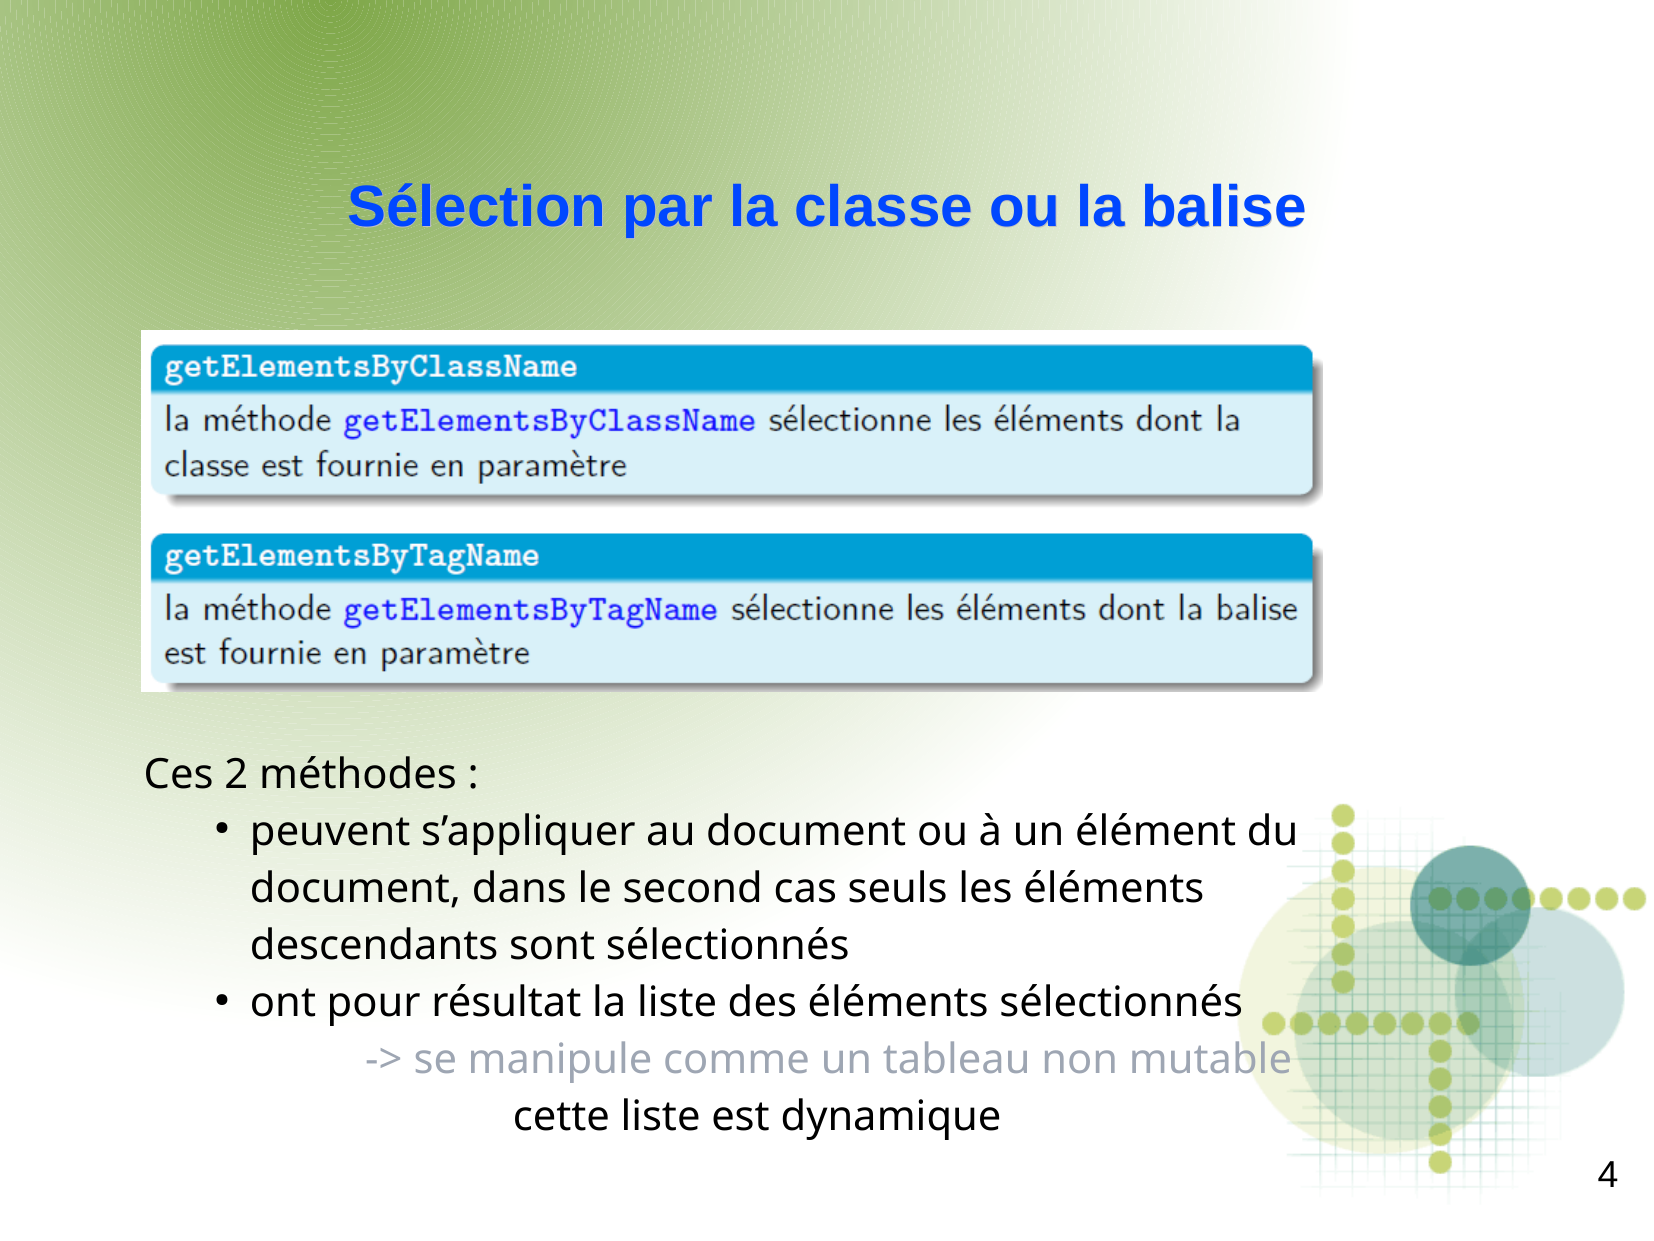

# Sélection par la classe ou la balise
Ces 2 méthodes :
peuvent s’appliquer au document ou à un élément du document, dans le second cas seuls les éléments descendants sont sélectionnés
ont pour résultat la liste des éléments sélectionnés
			-> se manipule comme un tableau non mutable
					cette liste est dynamique